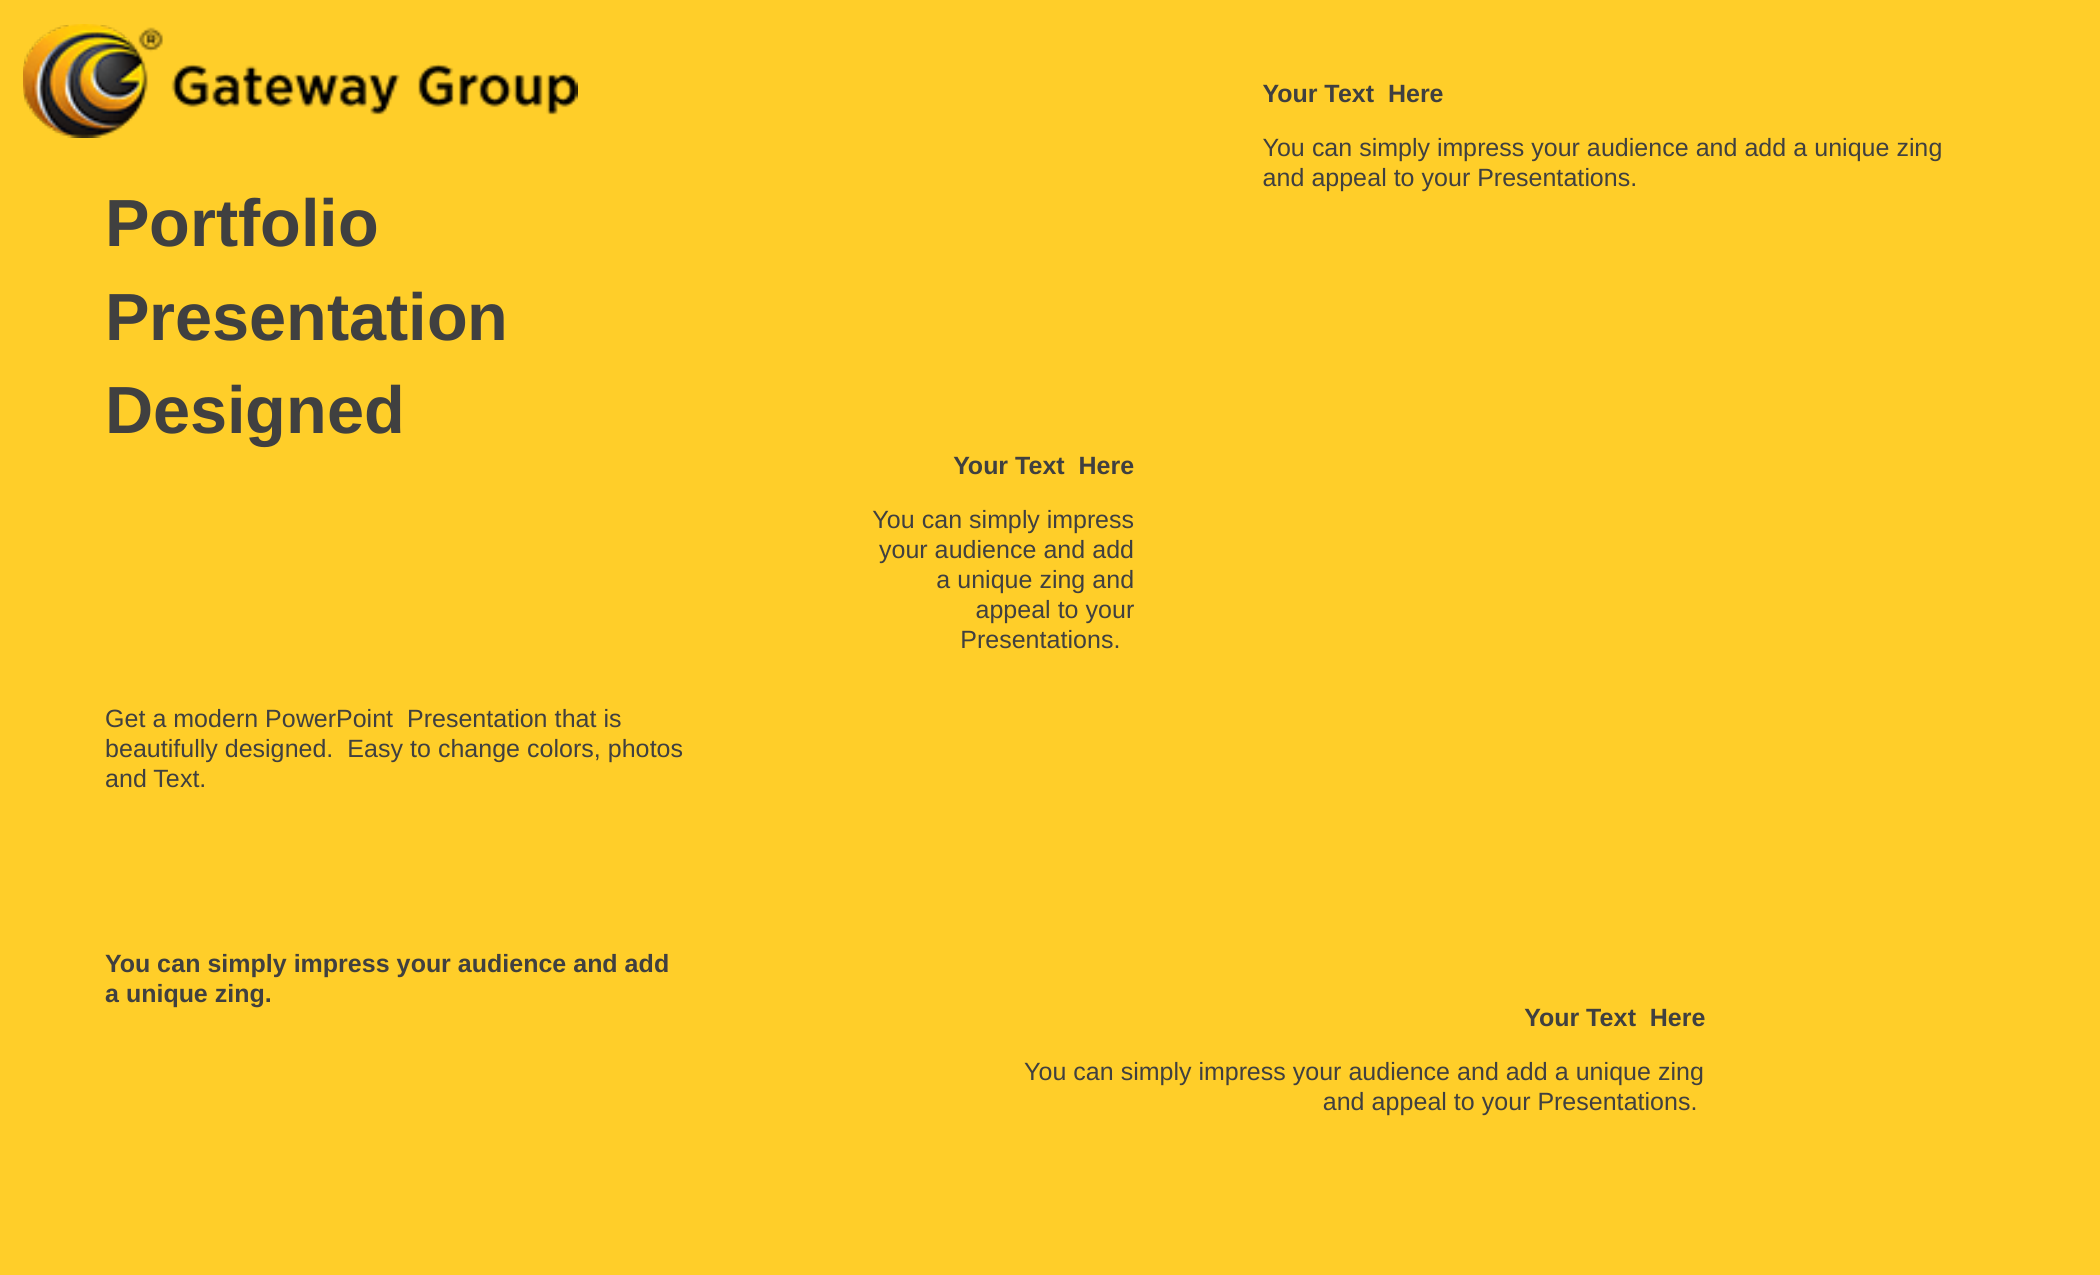

Your Text Here
You can simply impress your audience and add a unique zing and appeal to your Presentations.
Portfolio
Presentation
Designed
Your Text Here
You can simply impress your audience and add a unique zing and appeal to your Presentations.
Get a modern PowerPoint Presentation that is beautifully designed. Easy to change colors, photos and Text.
You can simply impress your audience and add a unique zing.
Your Text Here
You can simply impress your audience and add a unique zing and appeal to your Presentations.